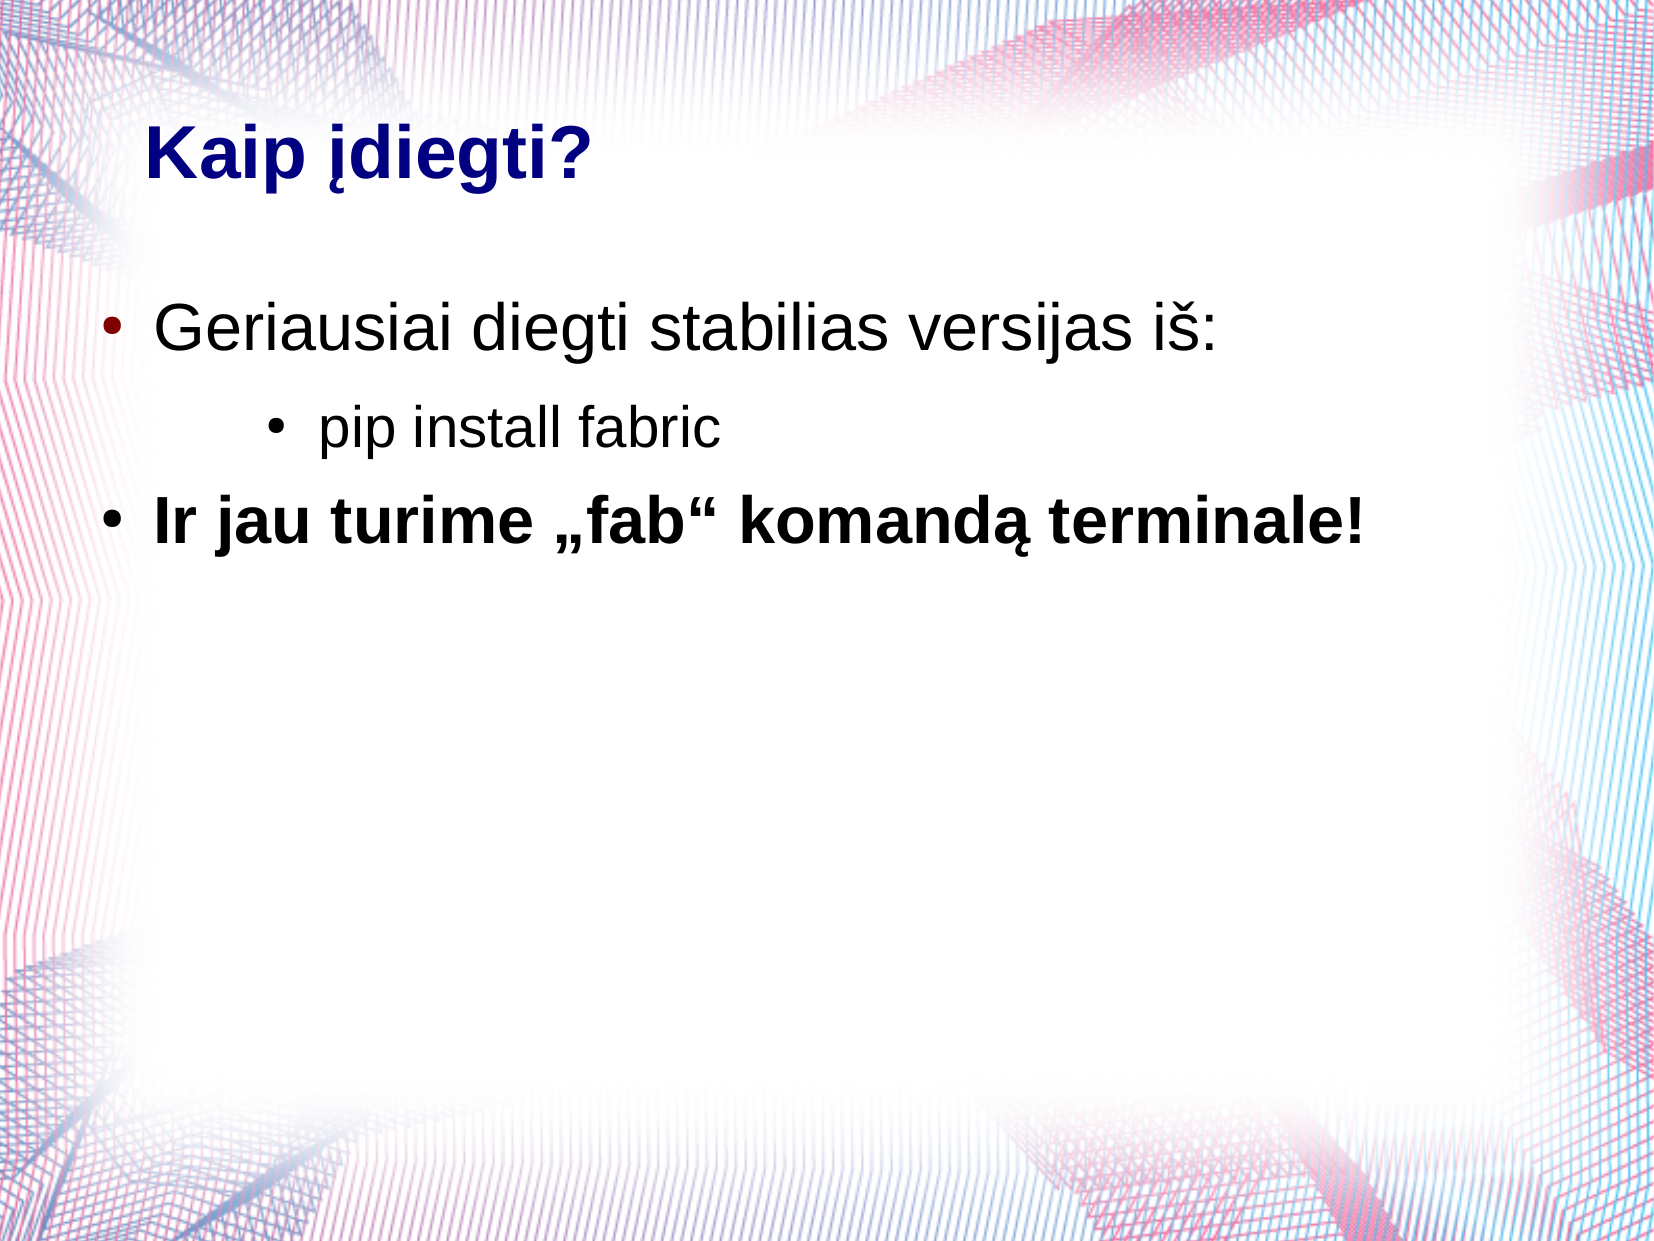

# Kaip įdiegti?
Geriausiai diegti stabilias versijas iš:
pip install fabric
Ir jau turime „fab“ komandą terminale!